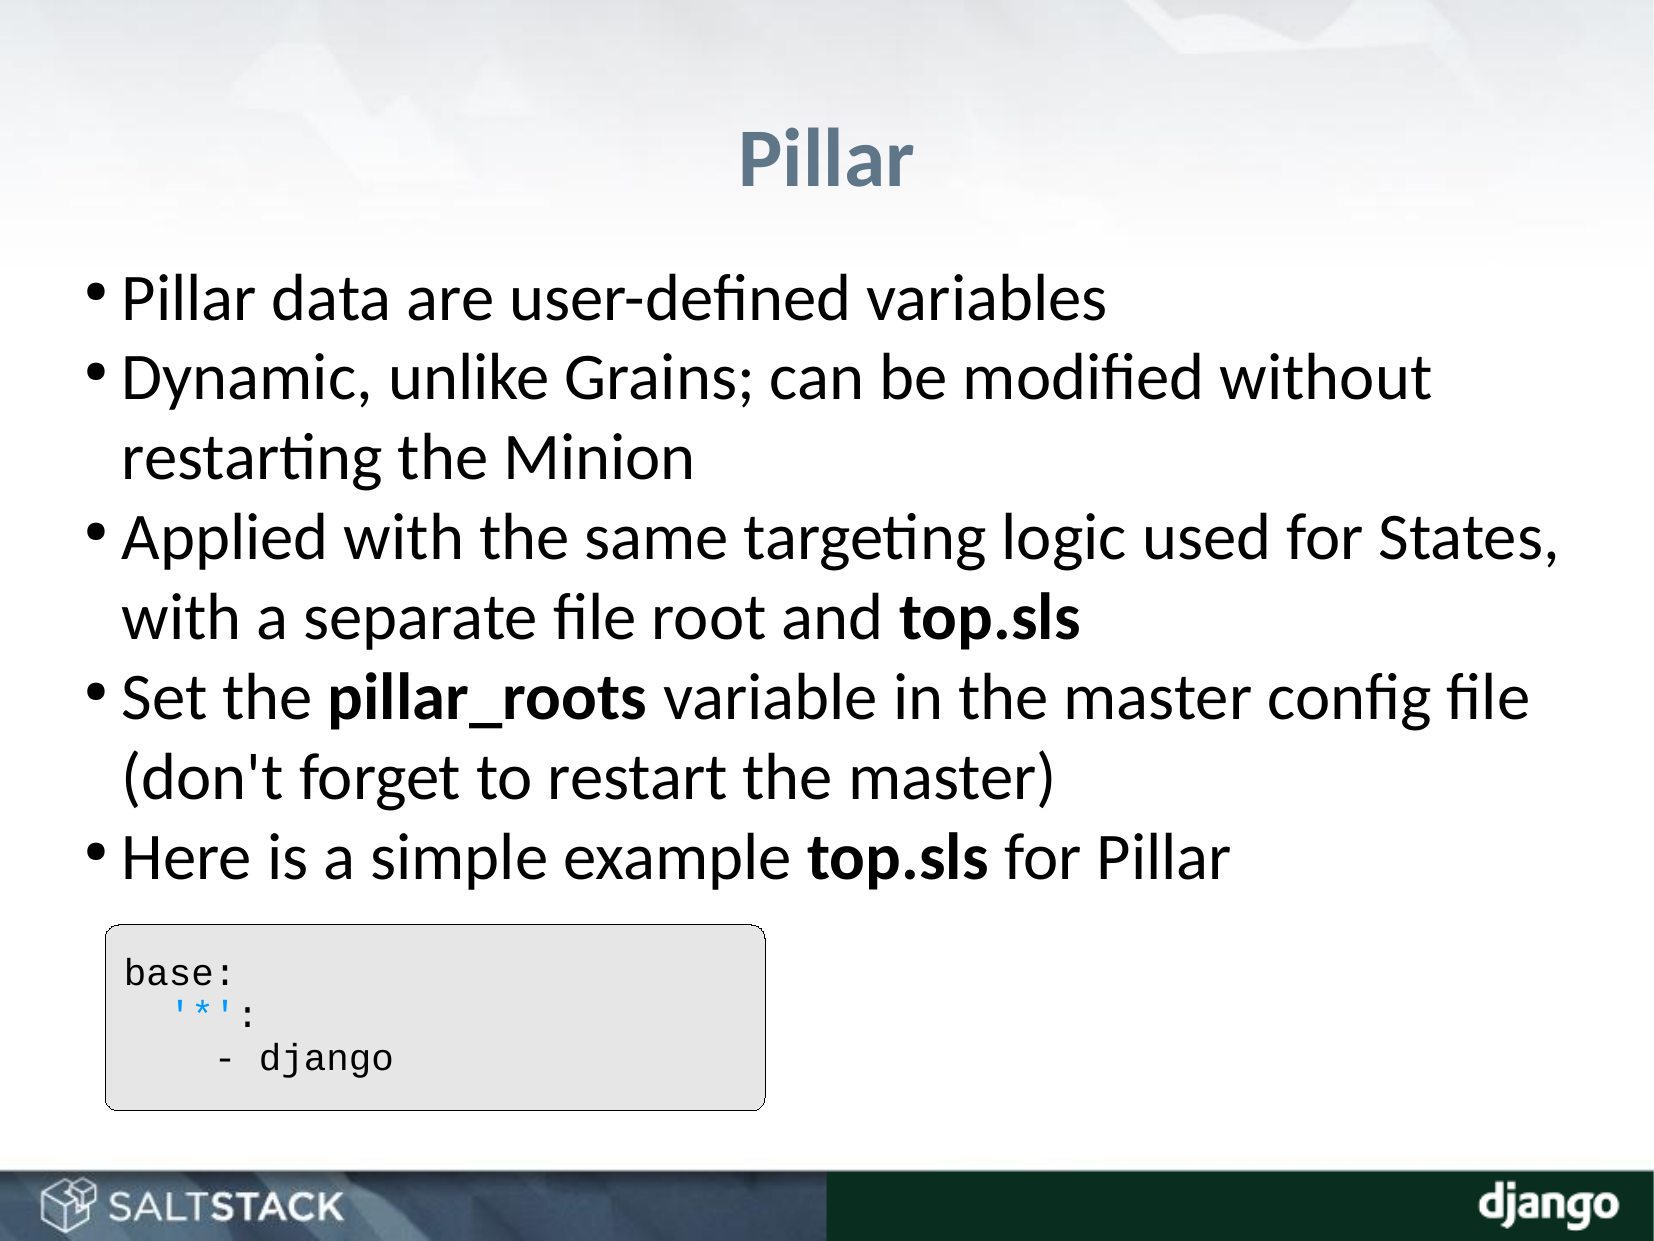

Pillar
Pillar data are user-defined variables
Dynamic, unlike Grains; can be modified without restarting the Minion
Applied with the same targeting logic used for States, with a separate file root and top.sls
Set the pillar_roots variable in the master config file (don't forget to restart the master)
Here is a simple example top.sls for Pillar
base:
 '*':
 - django